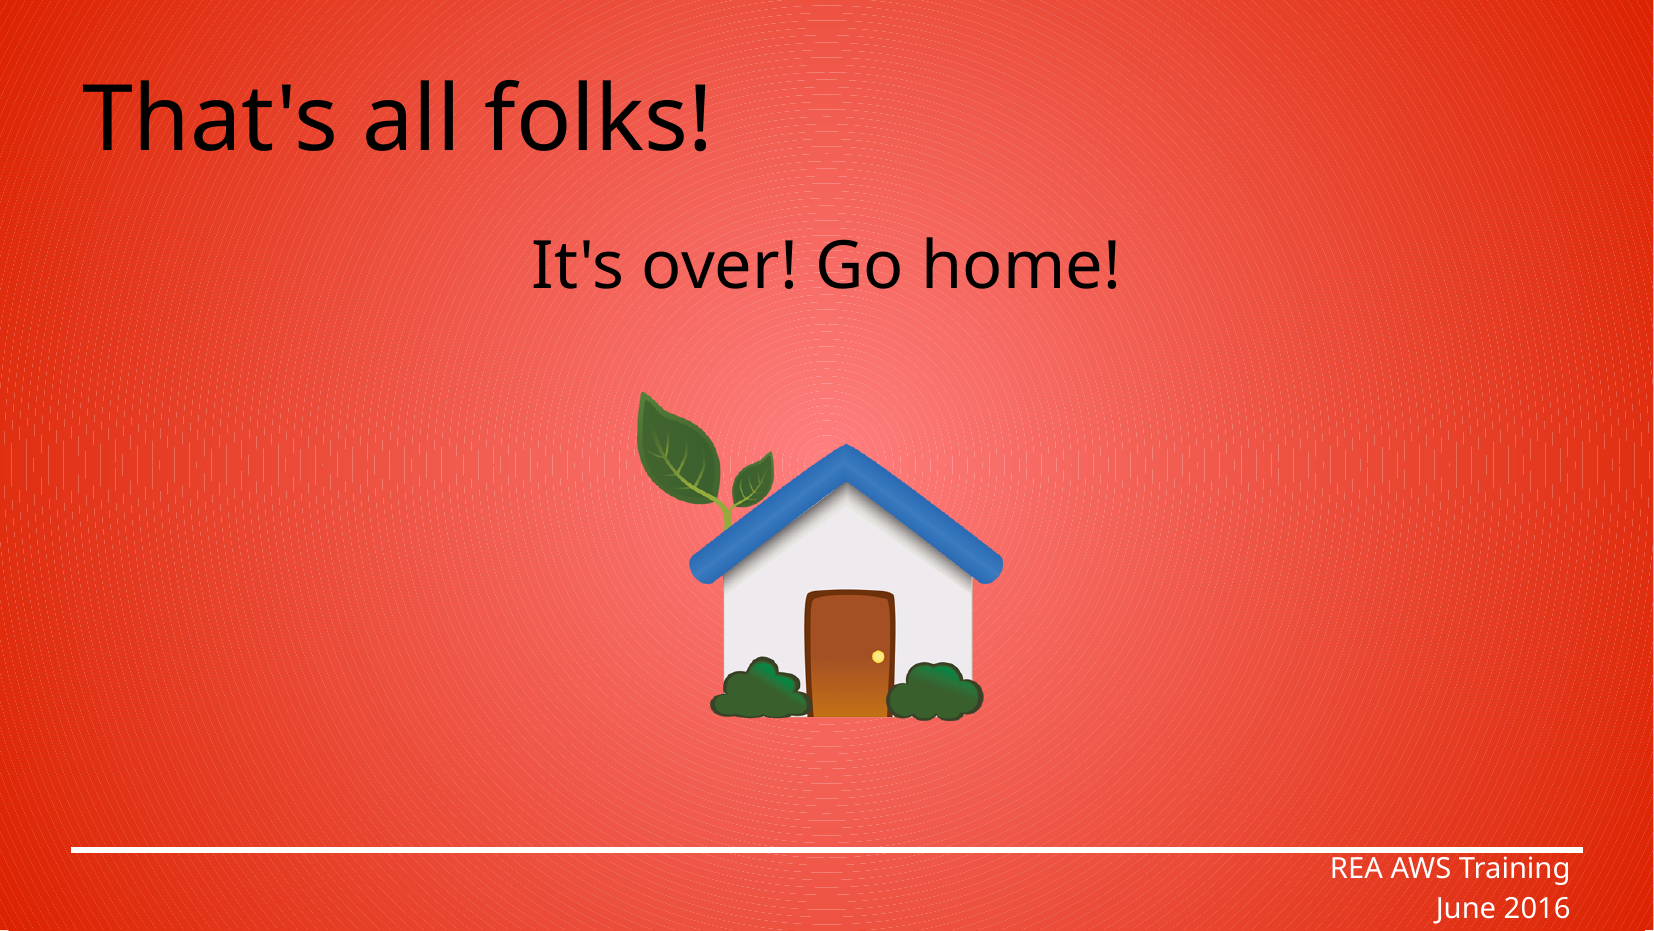

# That's all folks!
It's over! Go home!